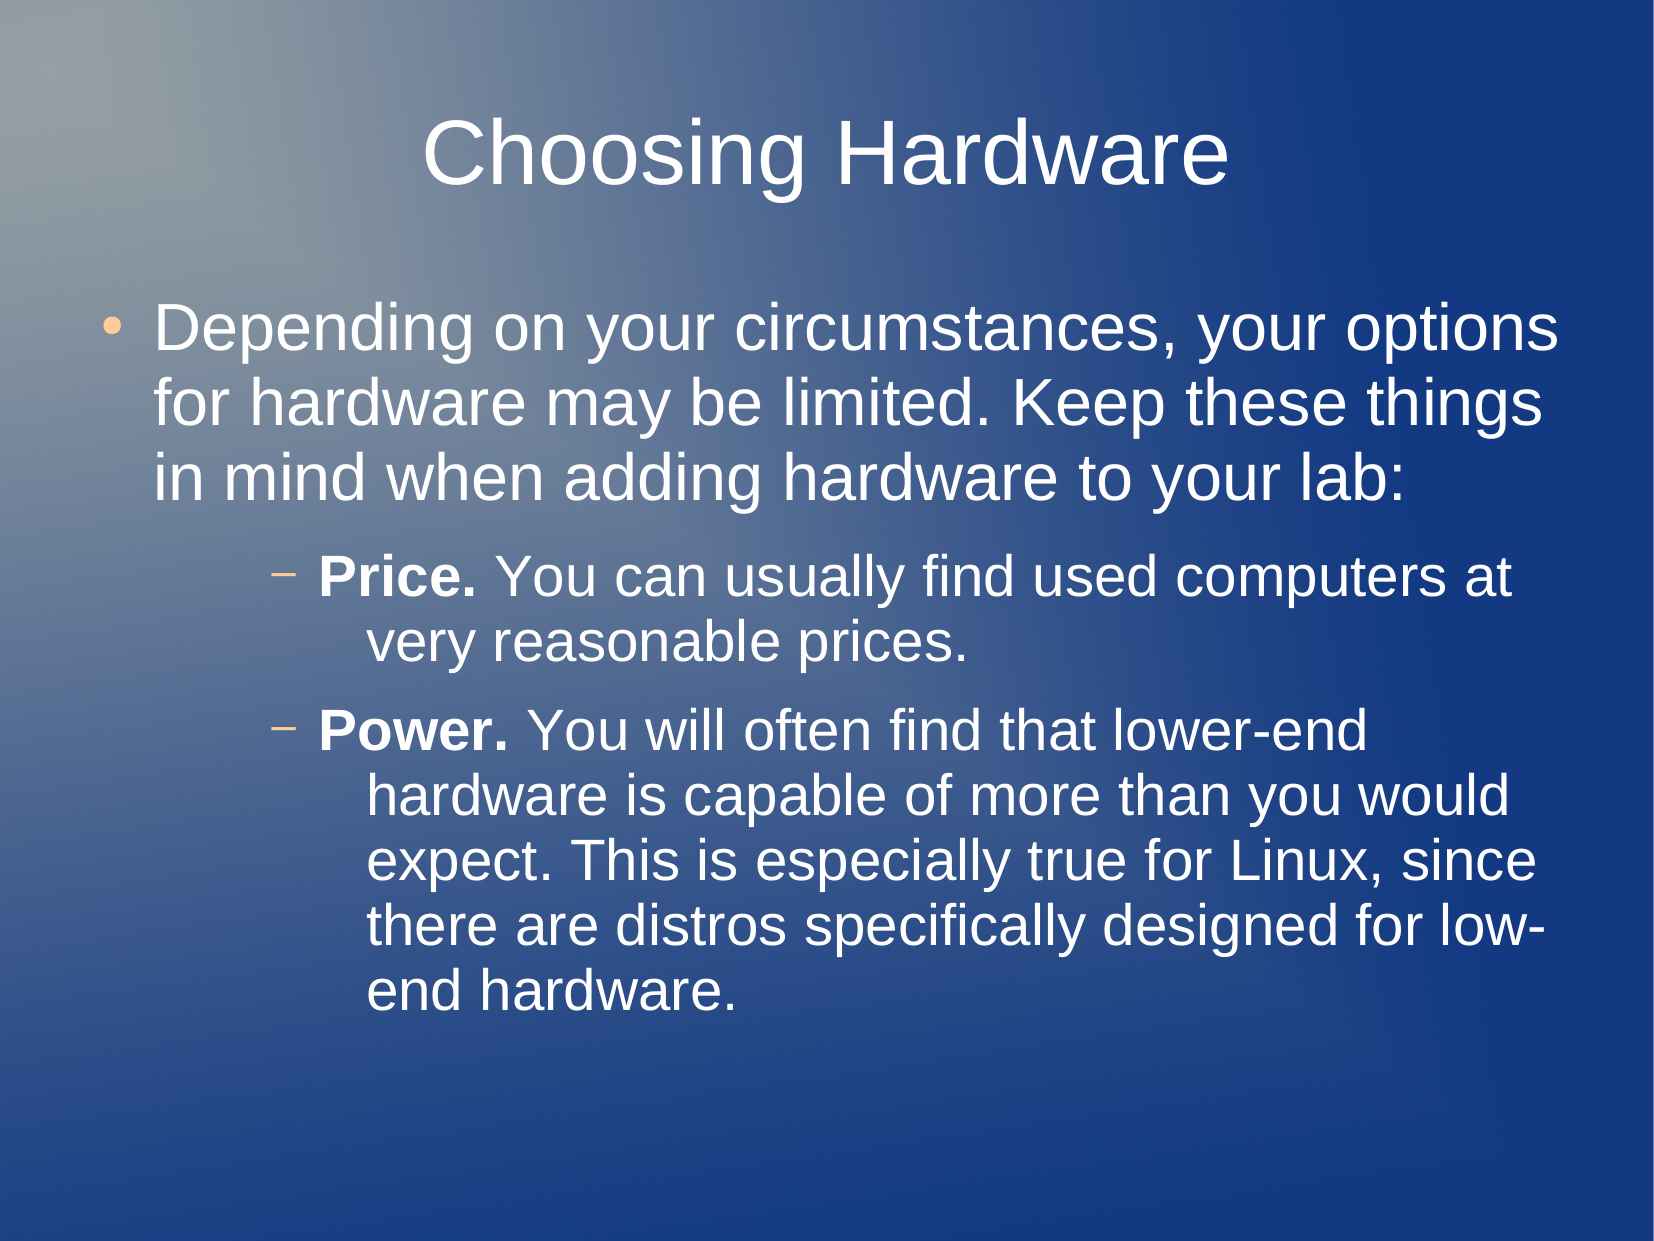

# Choosing Hardware
Depending on your circumstances, your options for hardware may be limited. Keep these things in mind when adding hardware to your lab:
Price. You can usually find used computers at very reasonable prices.
Power. You will often find that lower-end hardware is capable of more than you would expect. This is especially true for Linux, since there are distros specifically designed for low-end hardware.